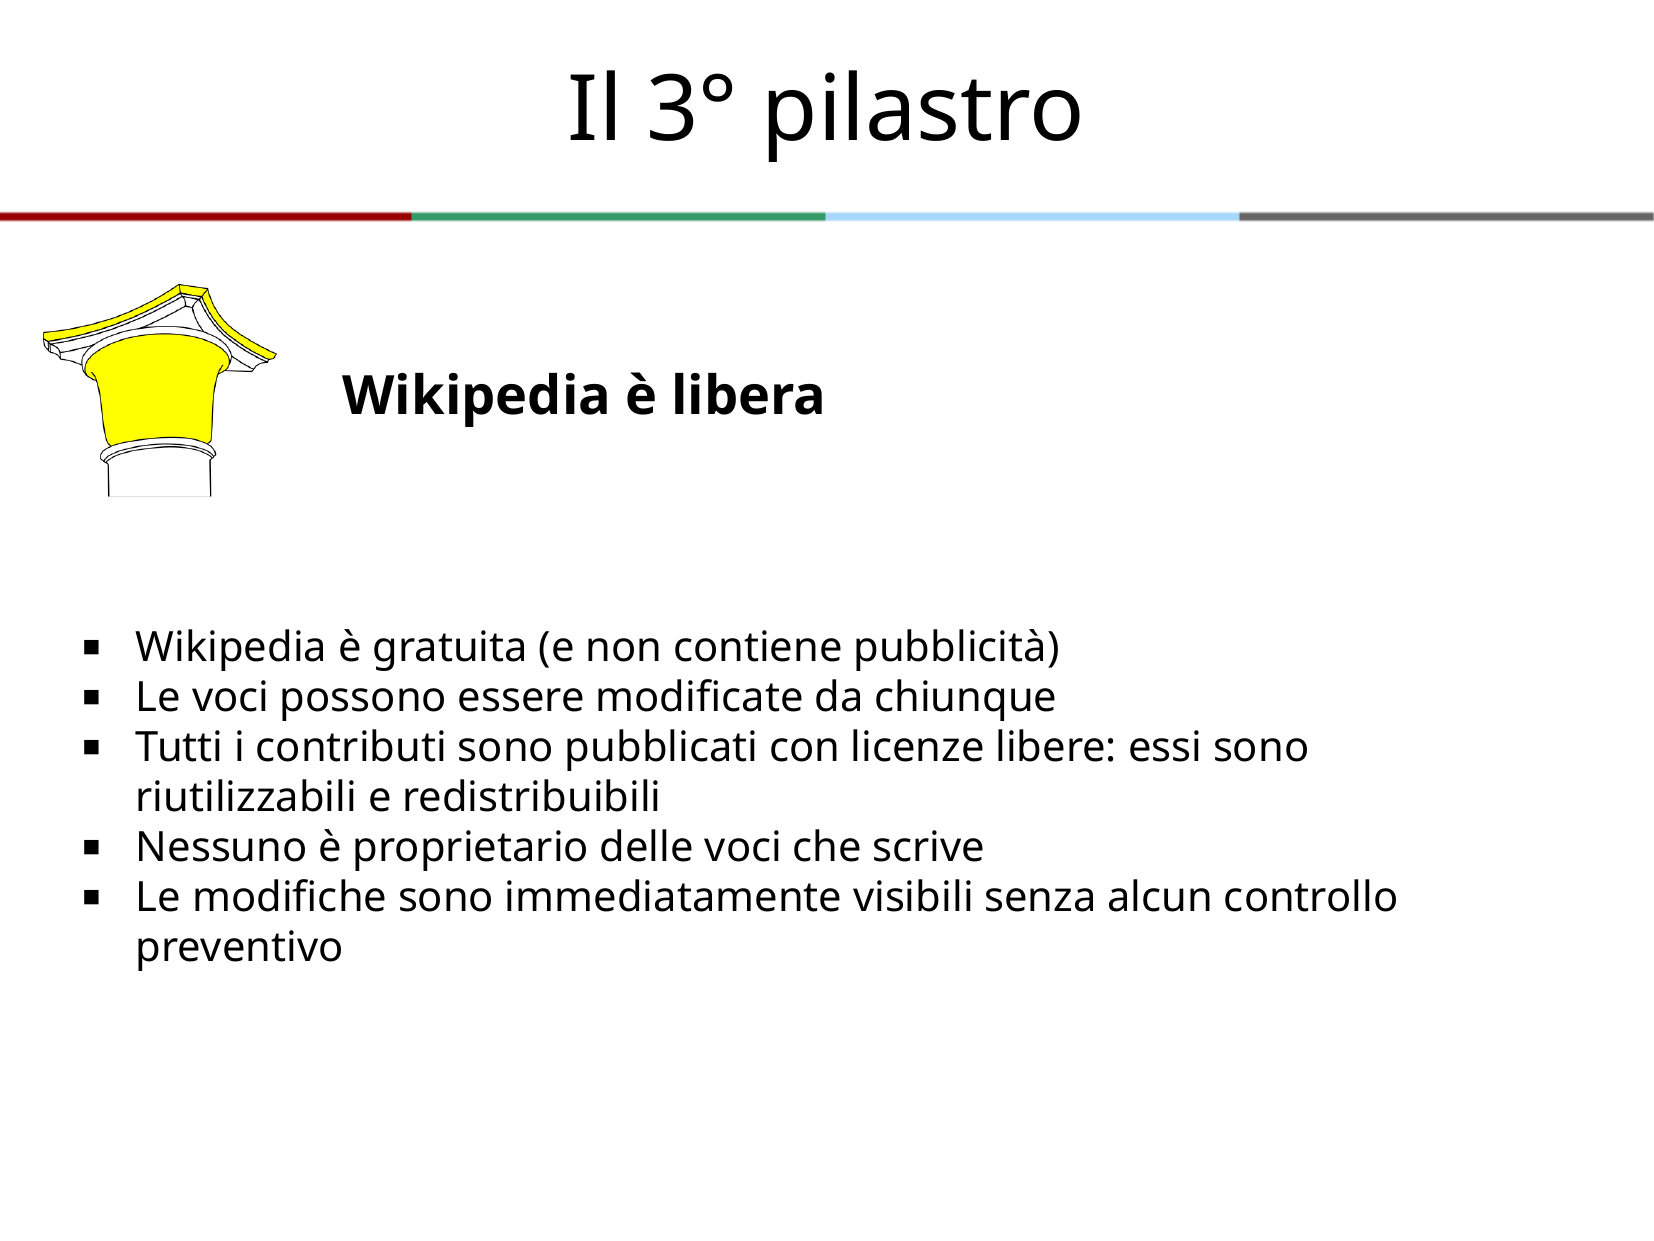

Il 3° pilastro
Wikipedia è libera
Wikipedia è gratuita (e non contiene pubblicità)
Le voci possono essere modificate da chiunque
Tutti i contributi sono pubblicati con licenze libere: essi sono riutilizzabili e redistribuibili
Nessuno è proprietario delle voci che scrive
Le modifiche sono immediatamente visibili senza alcun controllo preventivo